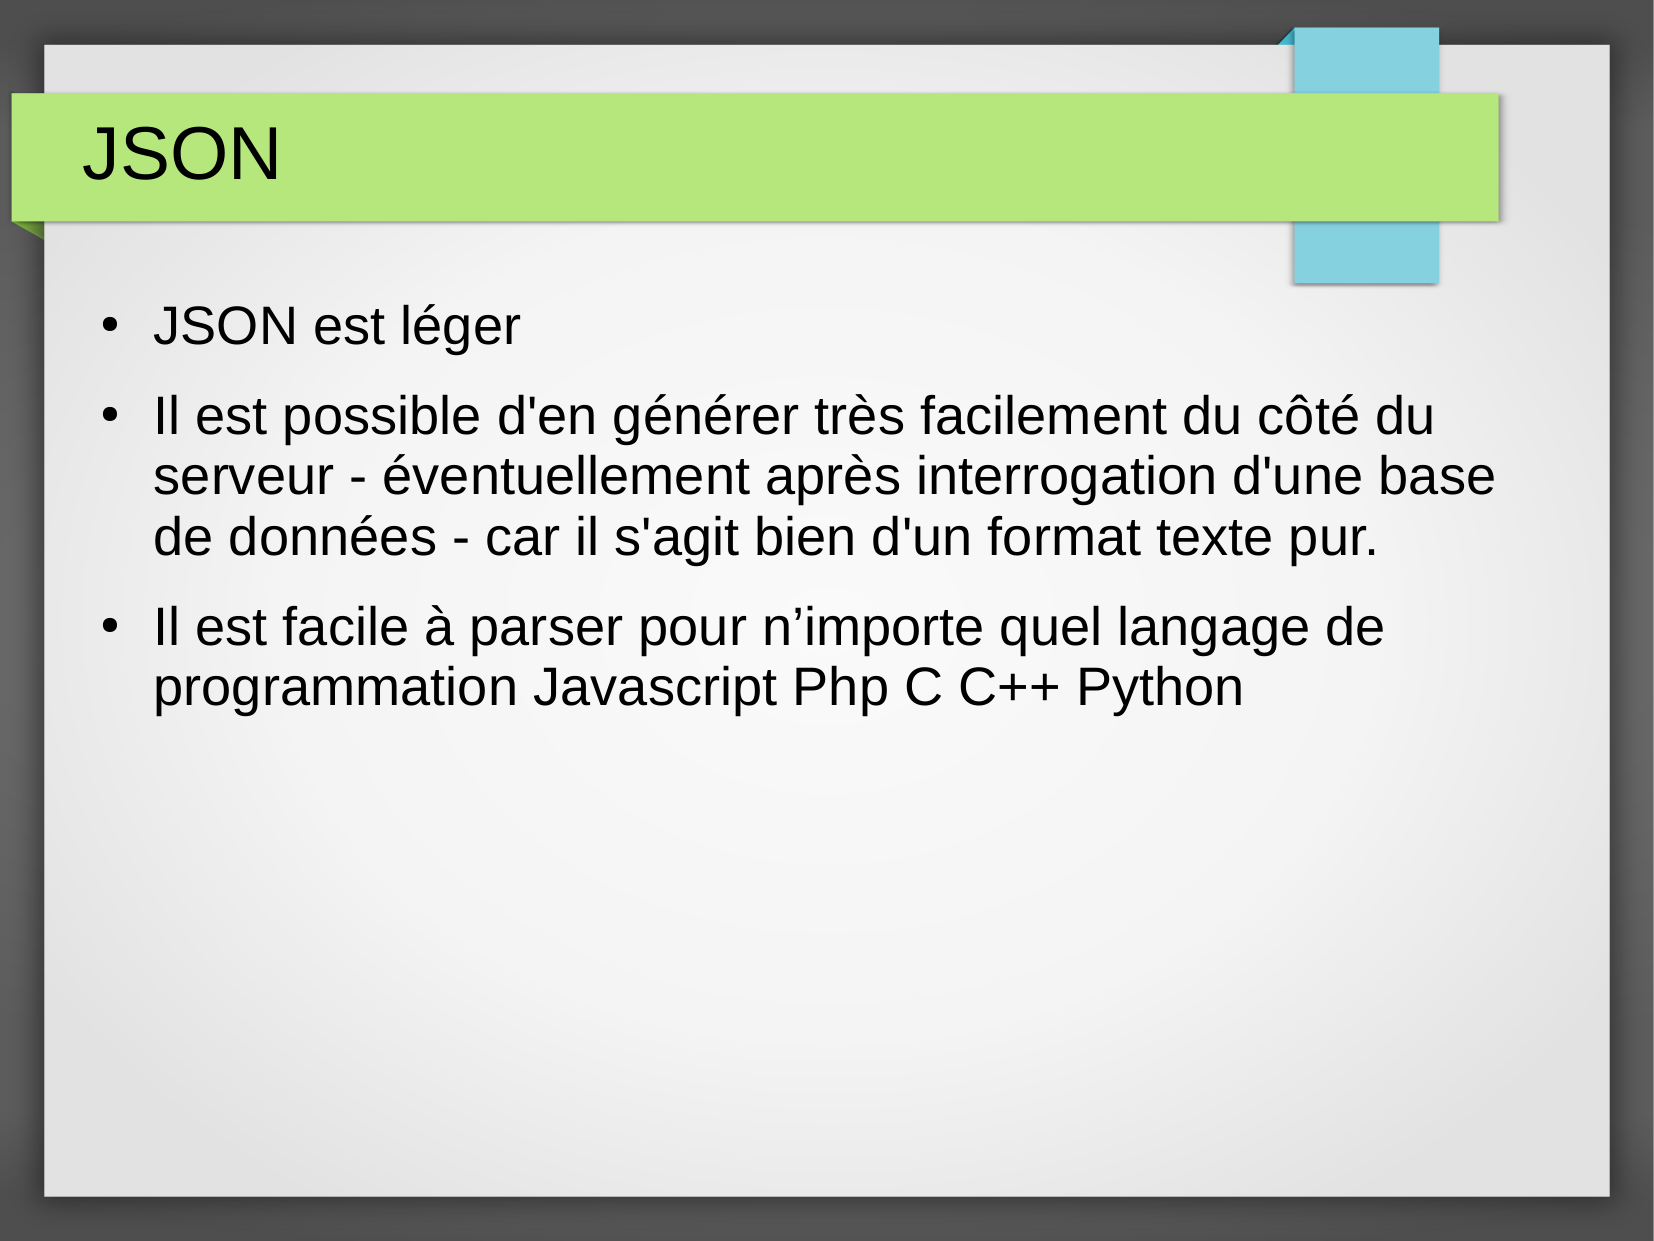

# JSON
JSON est léger
Il est possible d'en générer très facilement du côté du serveur - éventuellement après interrogation d'une base de données - car il s'agit bien d'un format texte pur.
Il est facile à parser pour n’importe quel langage de programmation Javascript Php C C++ Python